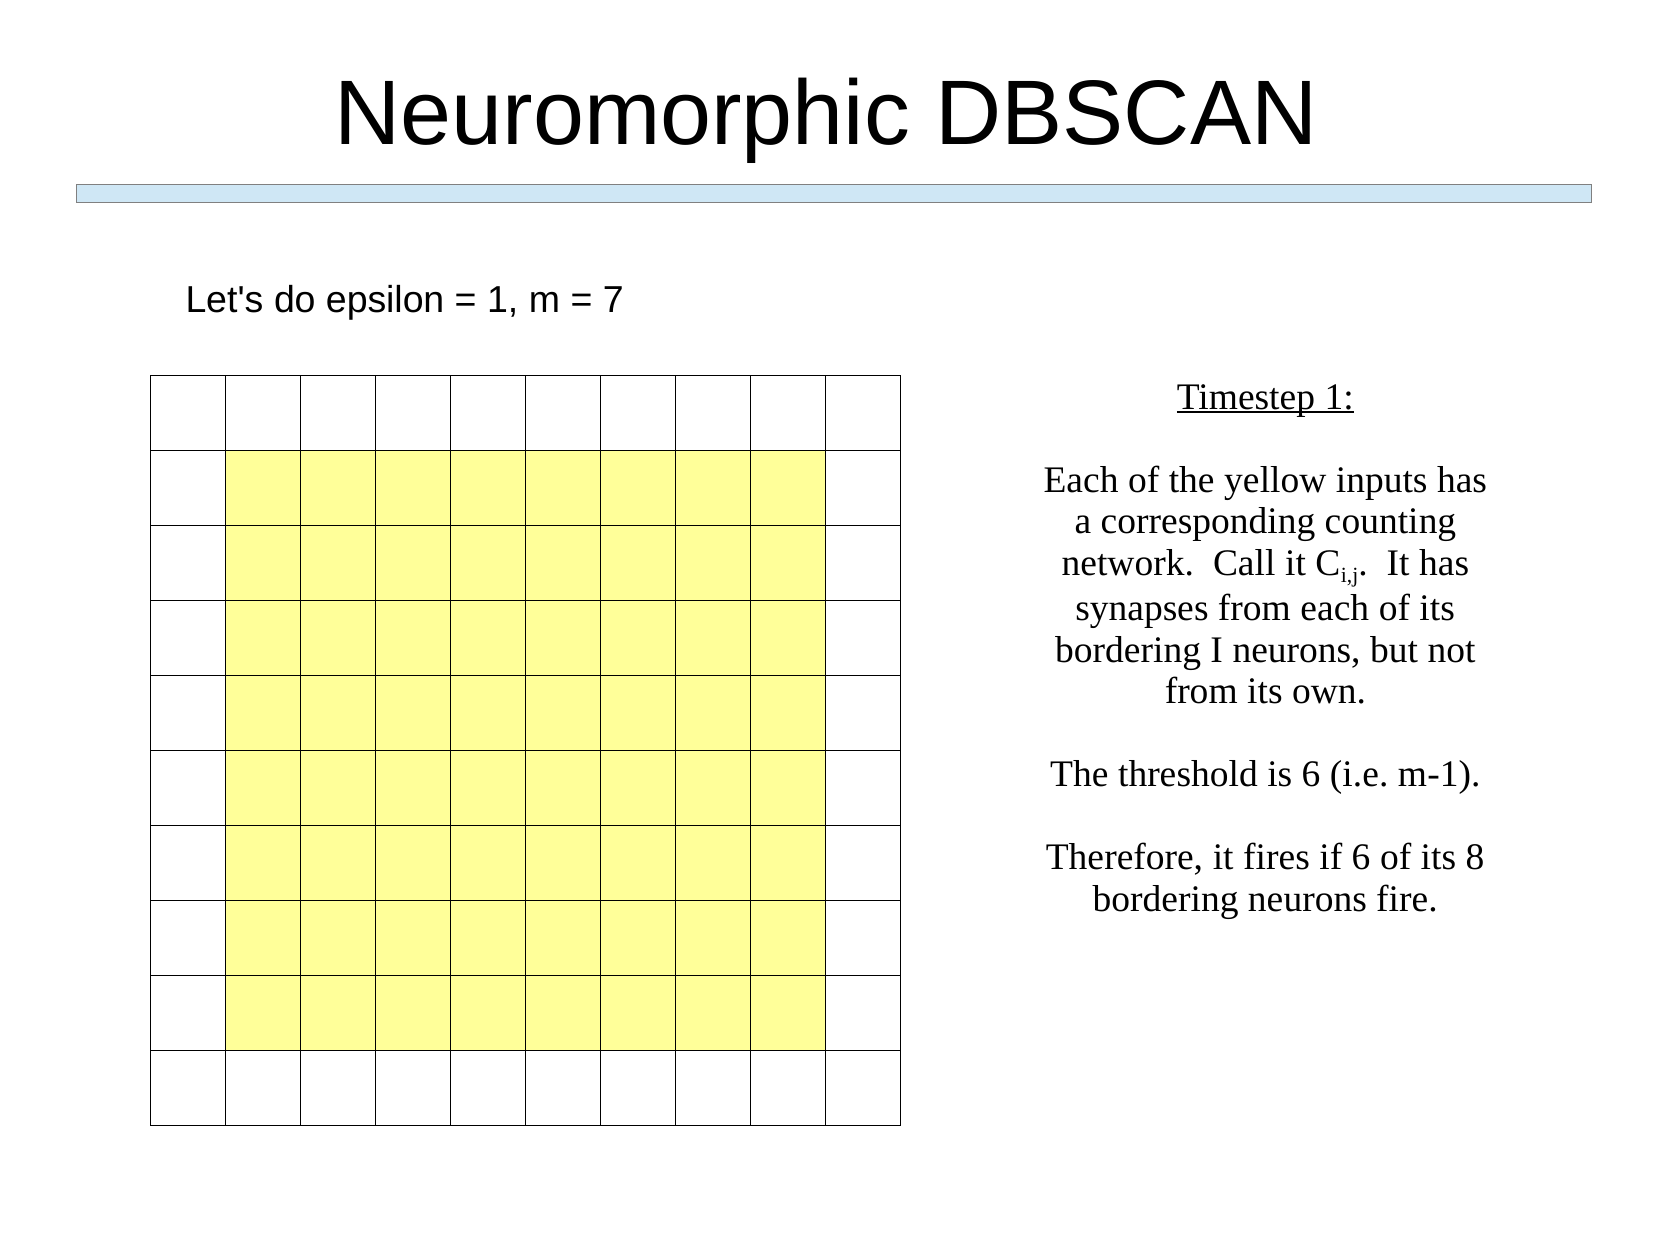

# Neuromorphic DBSCAN
Let's do epsilon = 1, m = 7
Timestep 1:
Each of the yellow inputs has a corresponding counting network. Call it Ci,j. It has synapses from each of its bordering I neurons, but not from its own.
The threshold is 6 (i.e. m-1).
Therefore, it fires if 6 of its 8 bordering neurons fire.